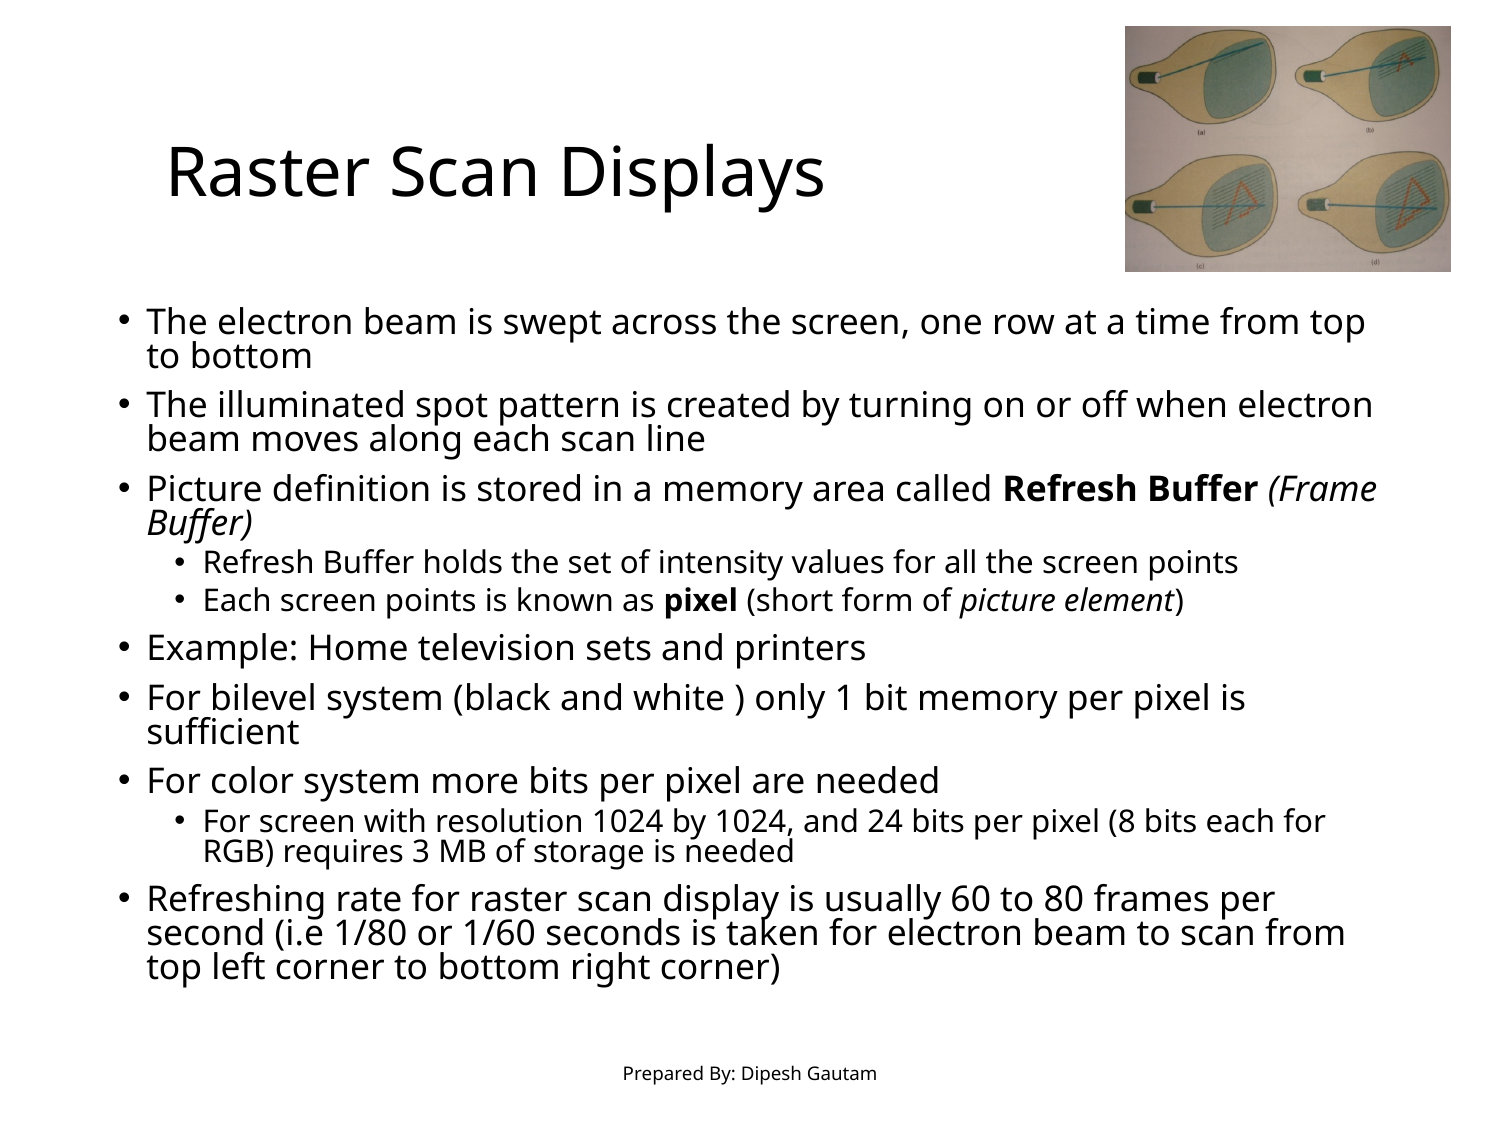

# Raster Scan Displays
The electron beam is swept across the screen, one row at a time from top to bottom
The illuminated spot pattern is created by turning on or off when electron beam moves along each scan line
Picture definition is stored in a memory area called Refresh Buffer (Frame Buffer)
Refresh Buffer holds the set of intensity values for all the screen points
Each screen points is known as pixel (short form of picture element)
Example: Home television sets and printers
For bilevel system (black and white ) only 1 bit memory per pixel is sufficient
For color system more bits per pixel are needed
For screen with resolution 1024 by 1024, and 24 bits per pixel (8 bits each for RGB) requires 3 MB of storage is needed
Refreshing rate for raster scan display is usually 60 to 80 frames per second (i.e 1/80 or 1/60 seconds is taken for electron beam to scan from top left corner to bottom right corner)
Prepared By: Dipesh Gautam